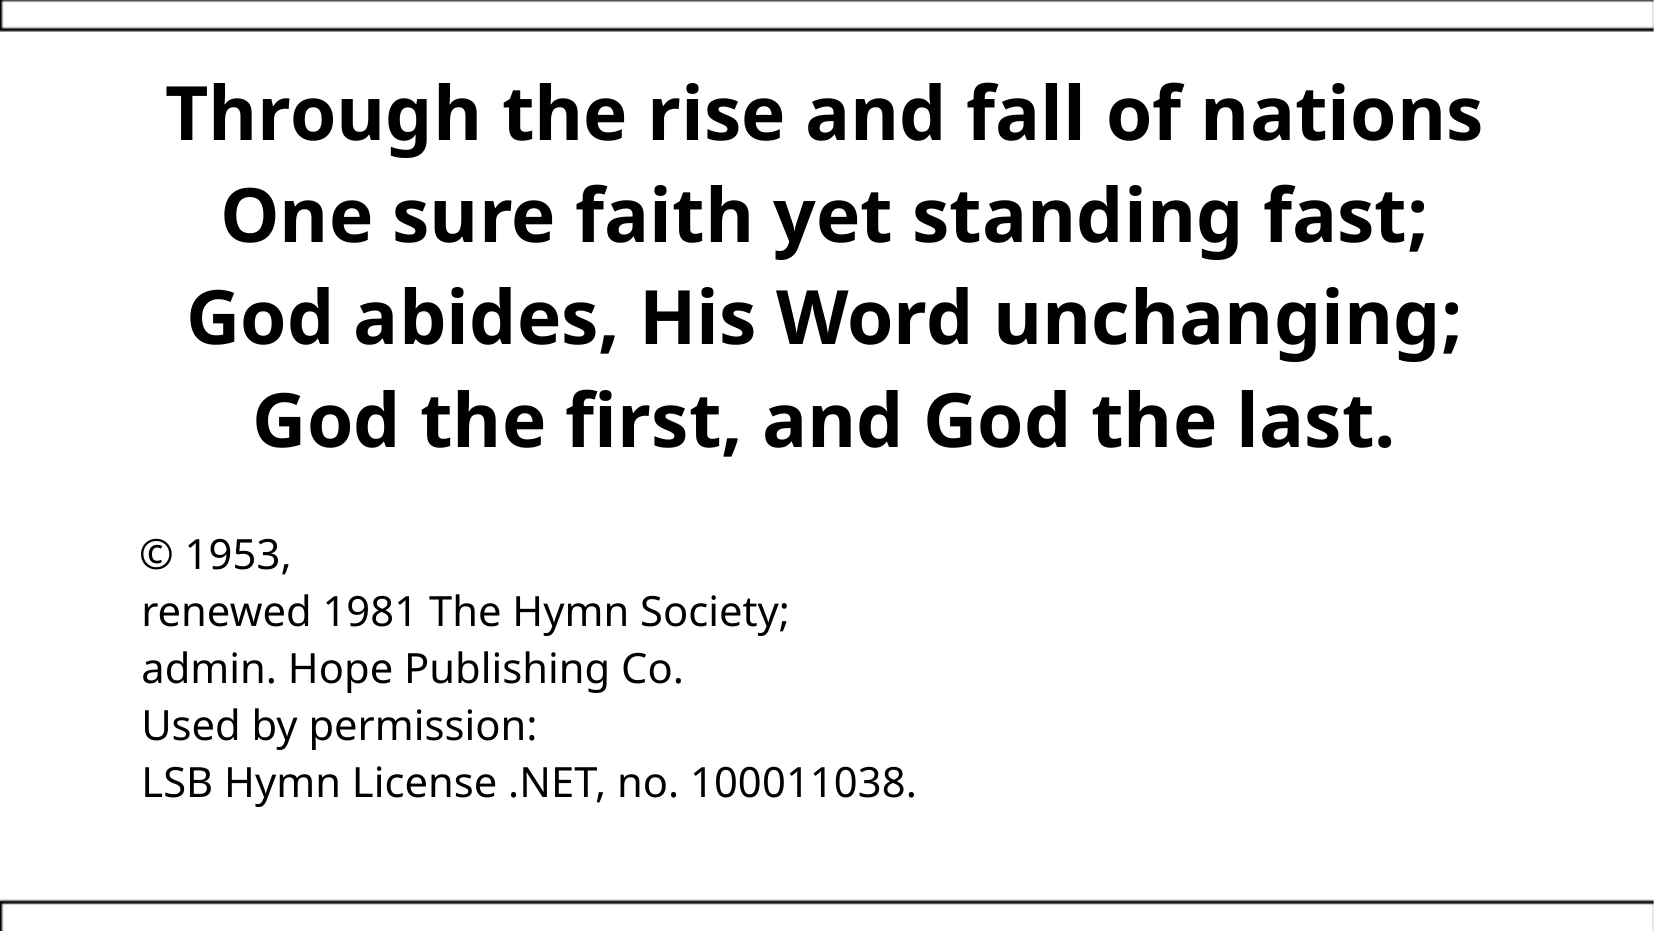

Through the rise and fall of nations
One sure faith yet standing fast;
God abides, His Word unchanging;
God the first, and God the last.
 © 1953,
 renewed 1981 The Hymn Society;
 admin. Hope Publishing Co.
 Used by permission:
 LSB Hymn License .NET, no. 100011038.